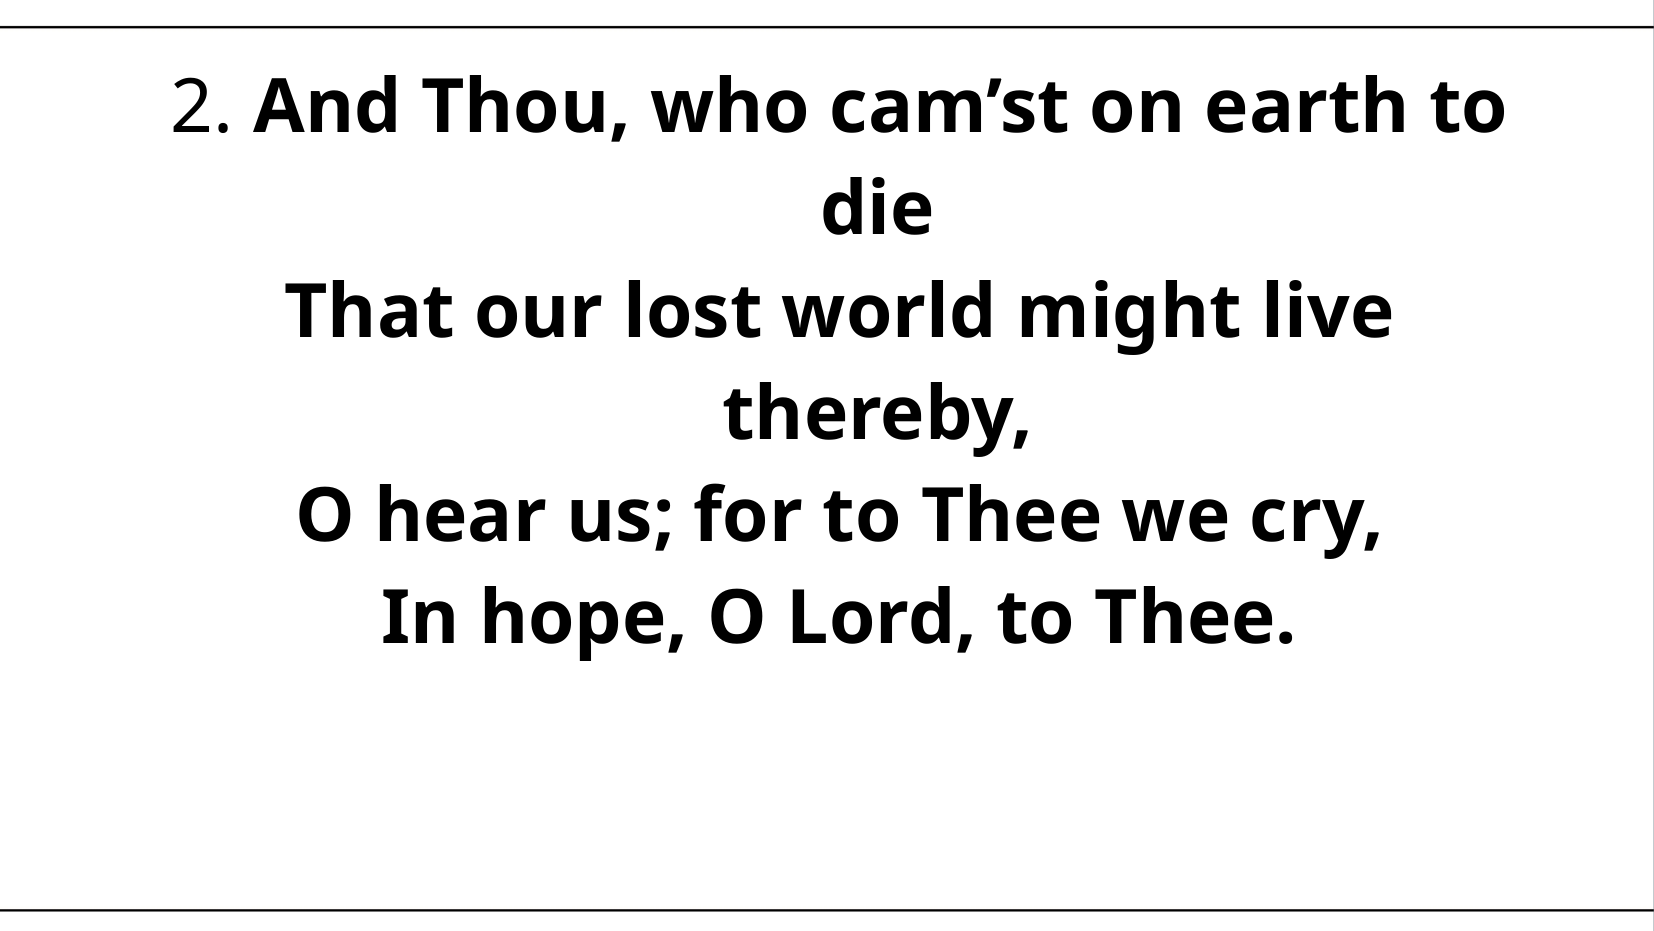

2. And Thou, who cam’st on earth to die
That our lost world might live thereby,
O hear us; for to Thee we cry,
In hope, O Lord, to Thee.